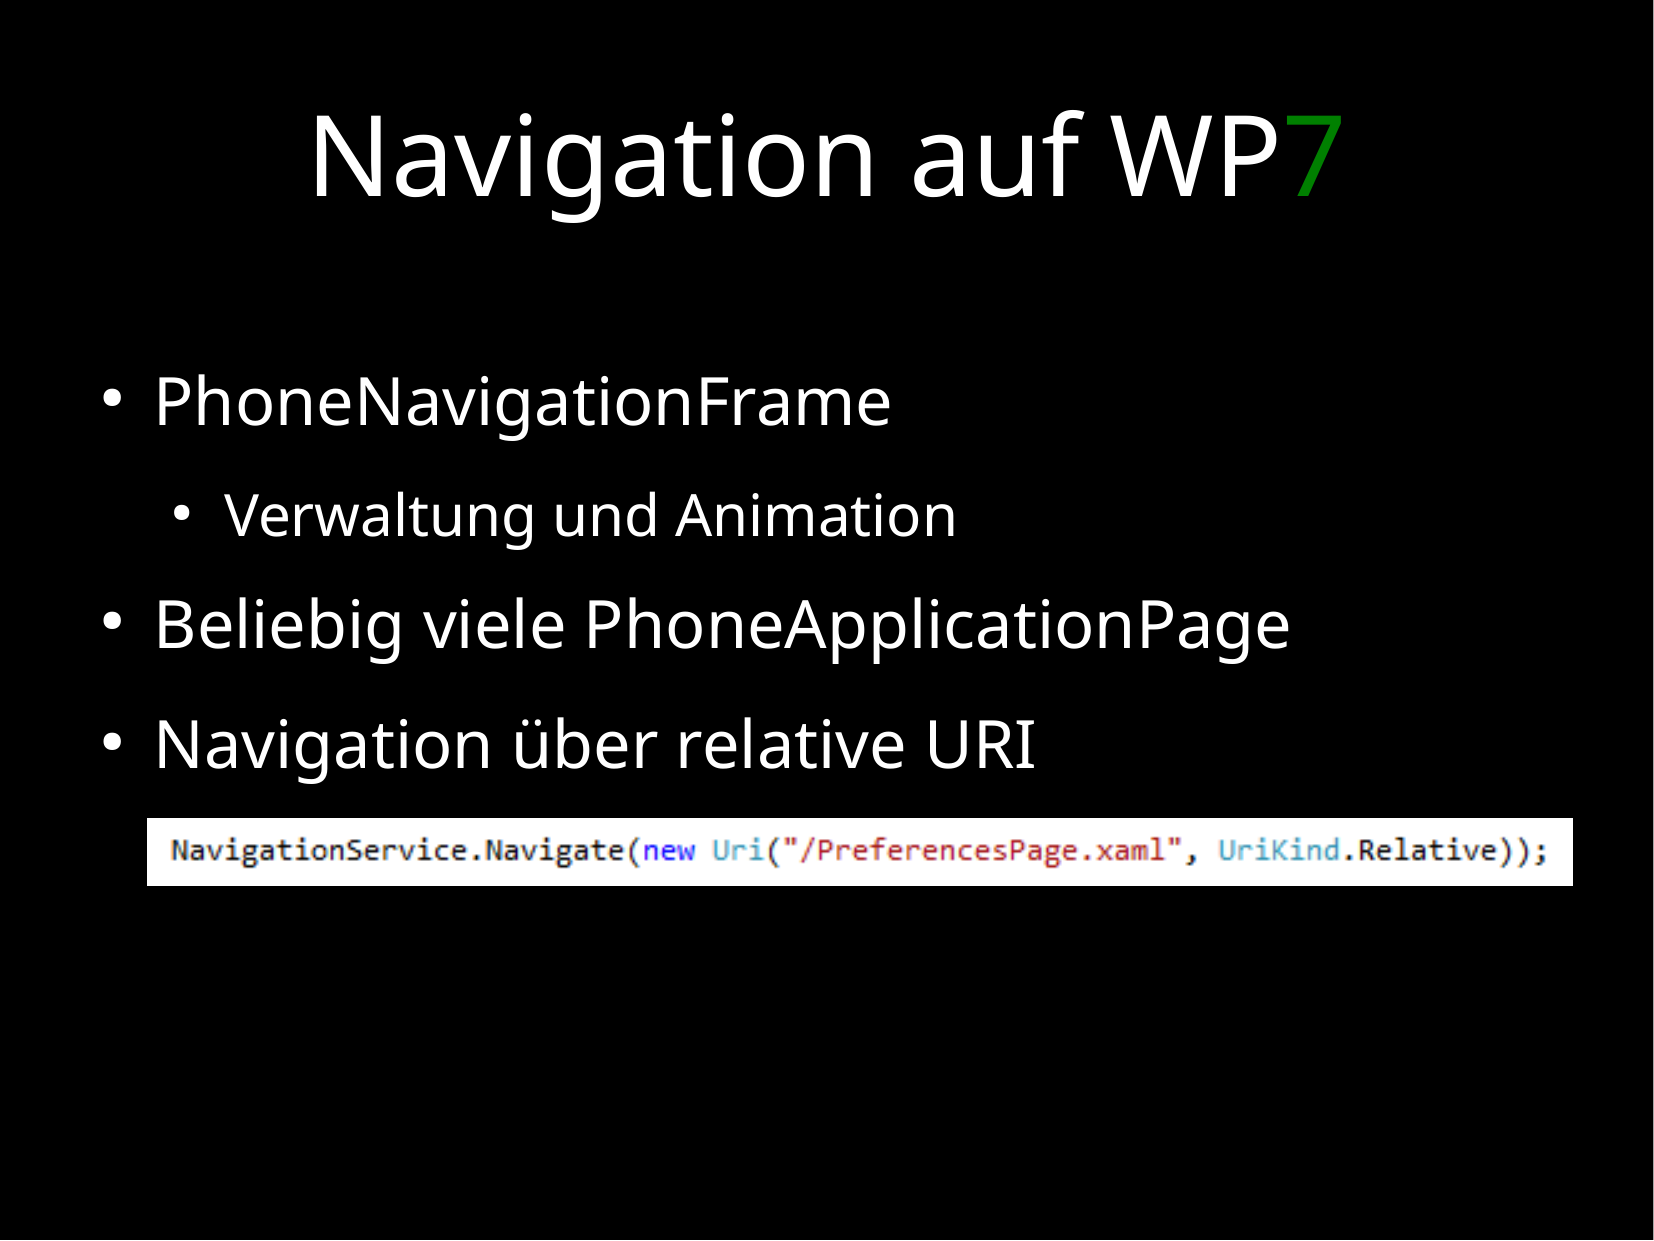

# Navigation auf WP7
PhoneNavigationFrame
Verwaltung und Animation
Beliebig viele PhoneApplicationPage
Navigation über relative URI